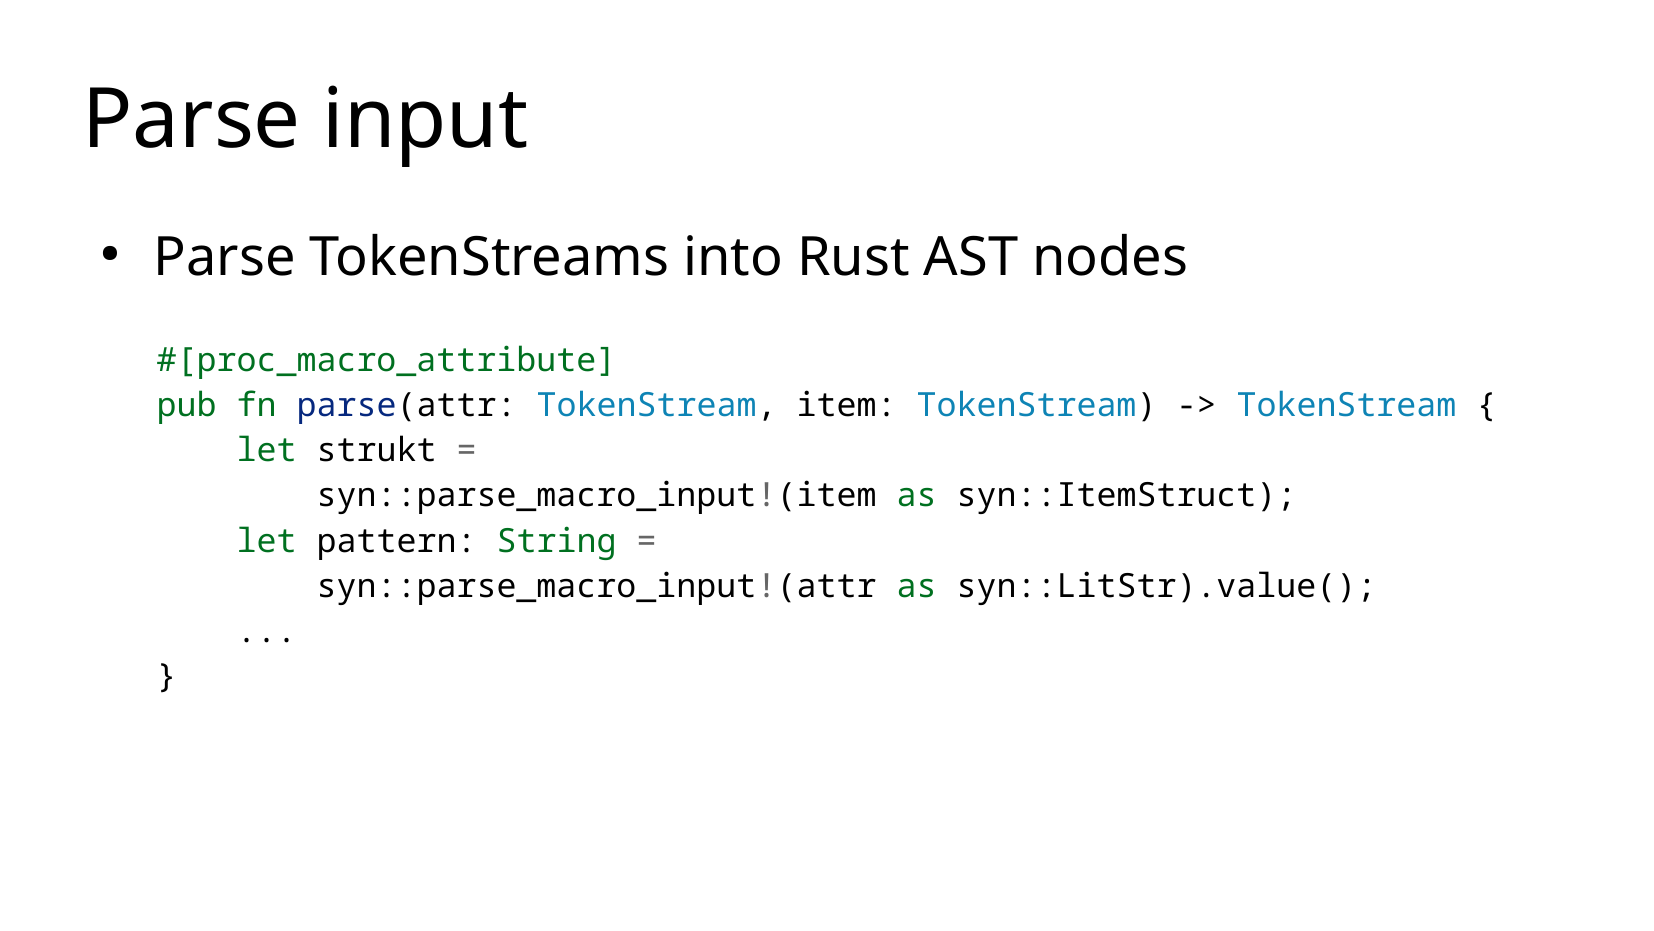

# Parse input
Parse TokenStreams into Rust AST nodes
#[proc_macro_attribute]
pub fn parse(attr: TokenStream, item: TokenStream) -> TokenStream {
 let strukt =
 syn::parse_macro_input!(item as syn::ItemStruct);
 let pattern: String =
 syn::parse_macro_input!(attr as syn::LitStr).value();
 ...
}